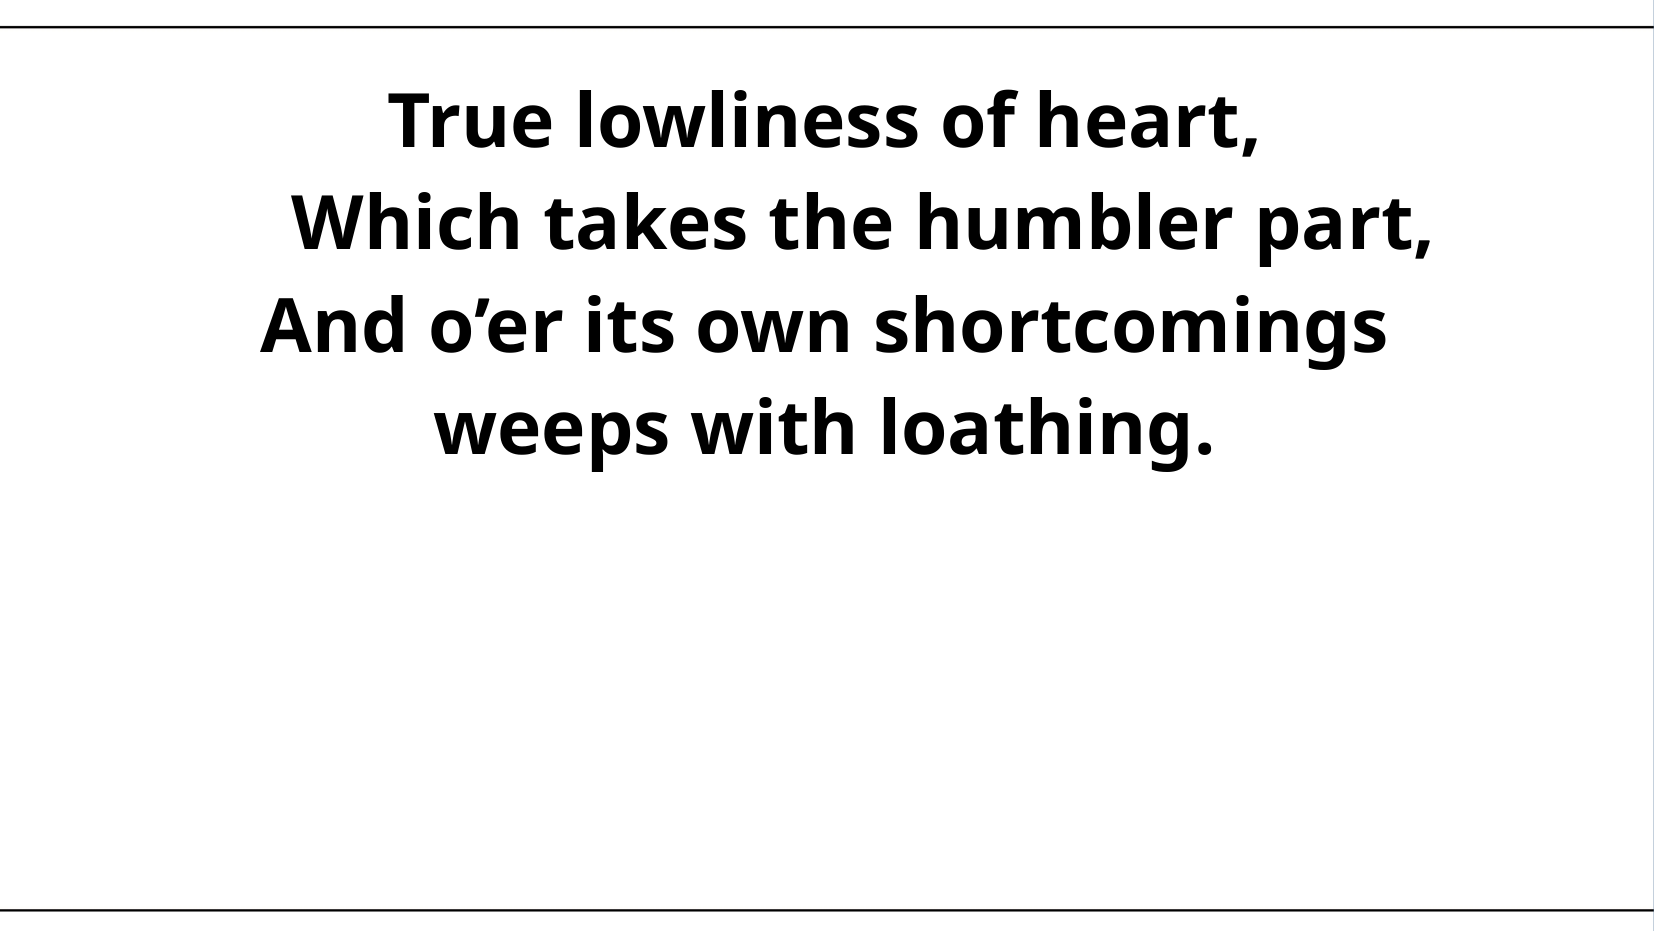

True lowliness of heart,
 Which takes the humbler part,
And o’er its own shortcomings
weeps with loathing.